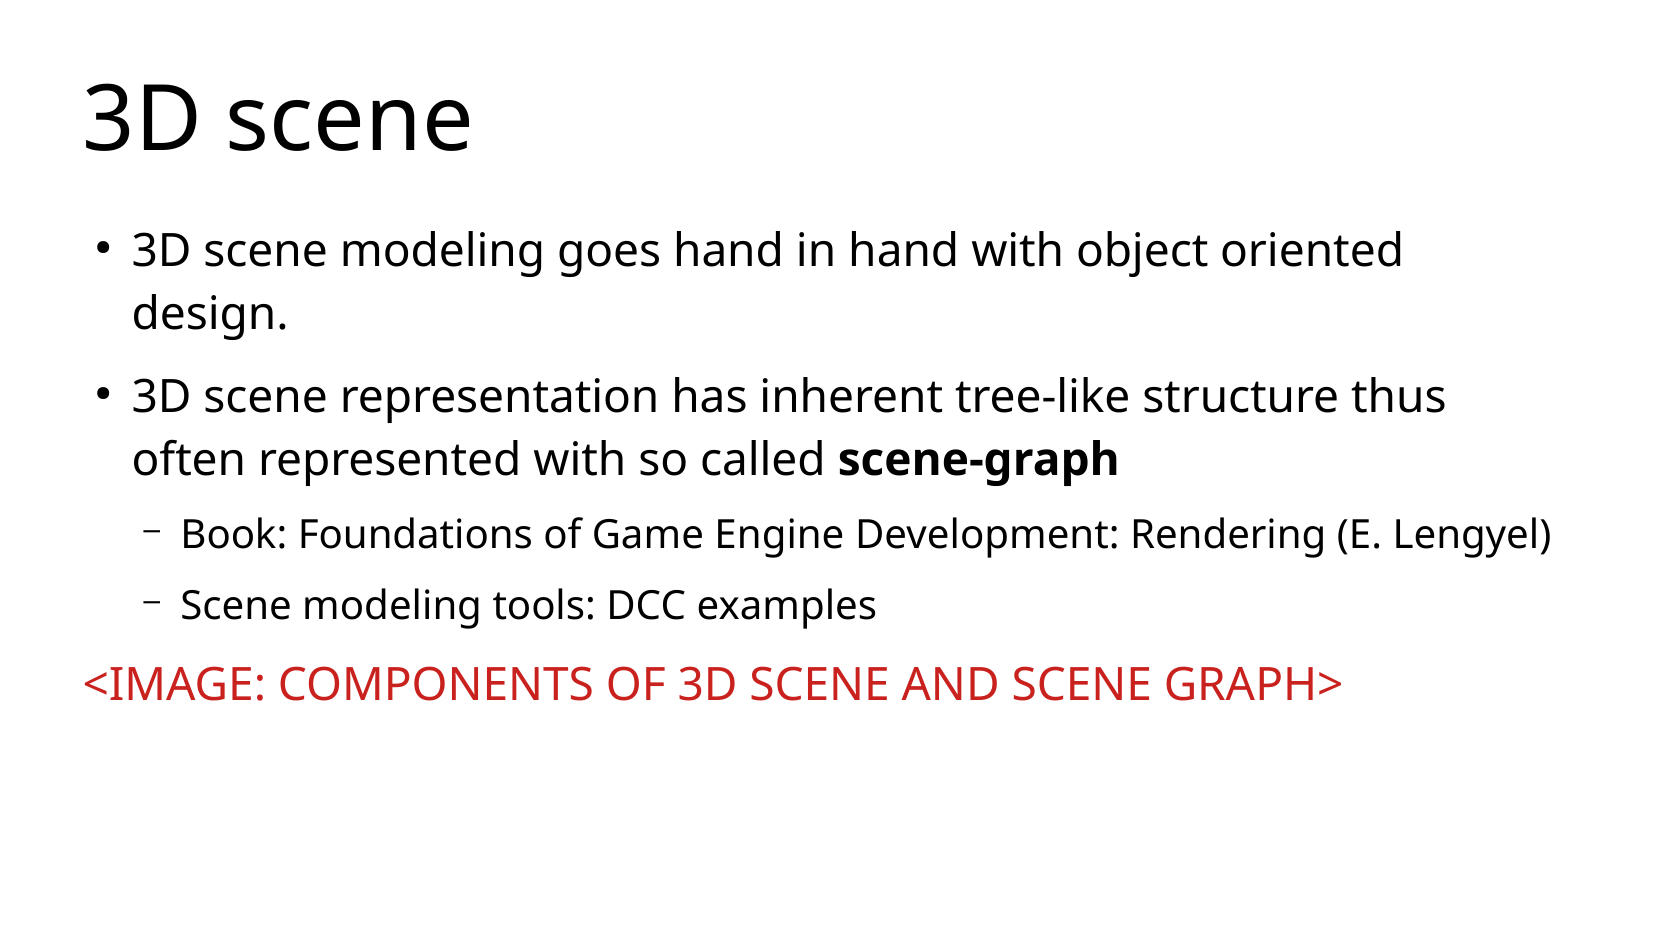

# 3D scene
3D scene modeling goes hand in hand with object oriented design.
3D scene representation has inherent tree-like structure thus often represented with so called scene-graph
Book: Foundations of Game Engine Development: Rendering (E. Lengyel)
Scene modeling tools: DCC examples
<IMAGE: COMPONENTS OF 3D SCENE AND SCENE GRAPH>